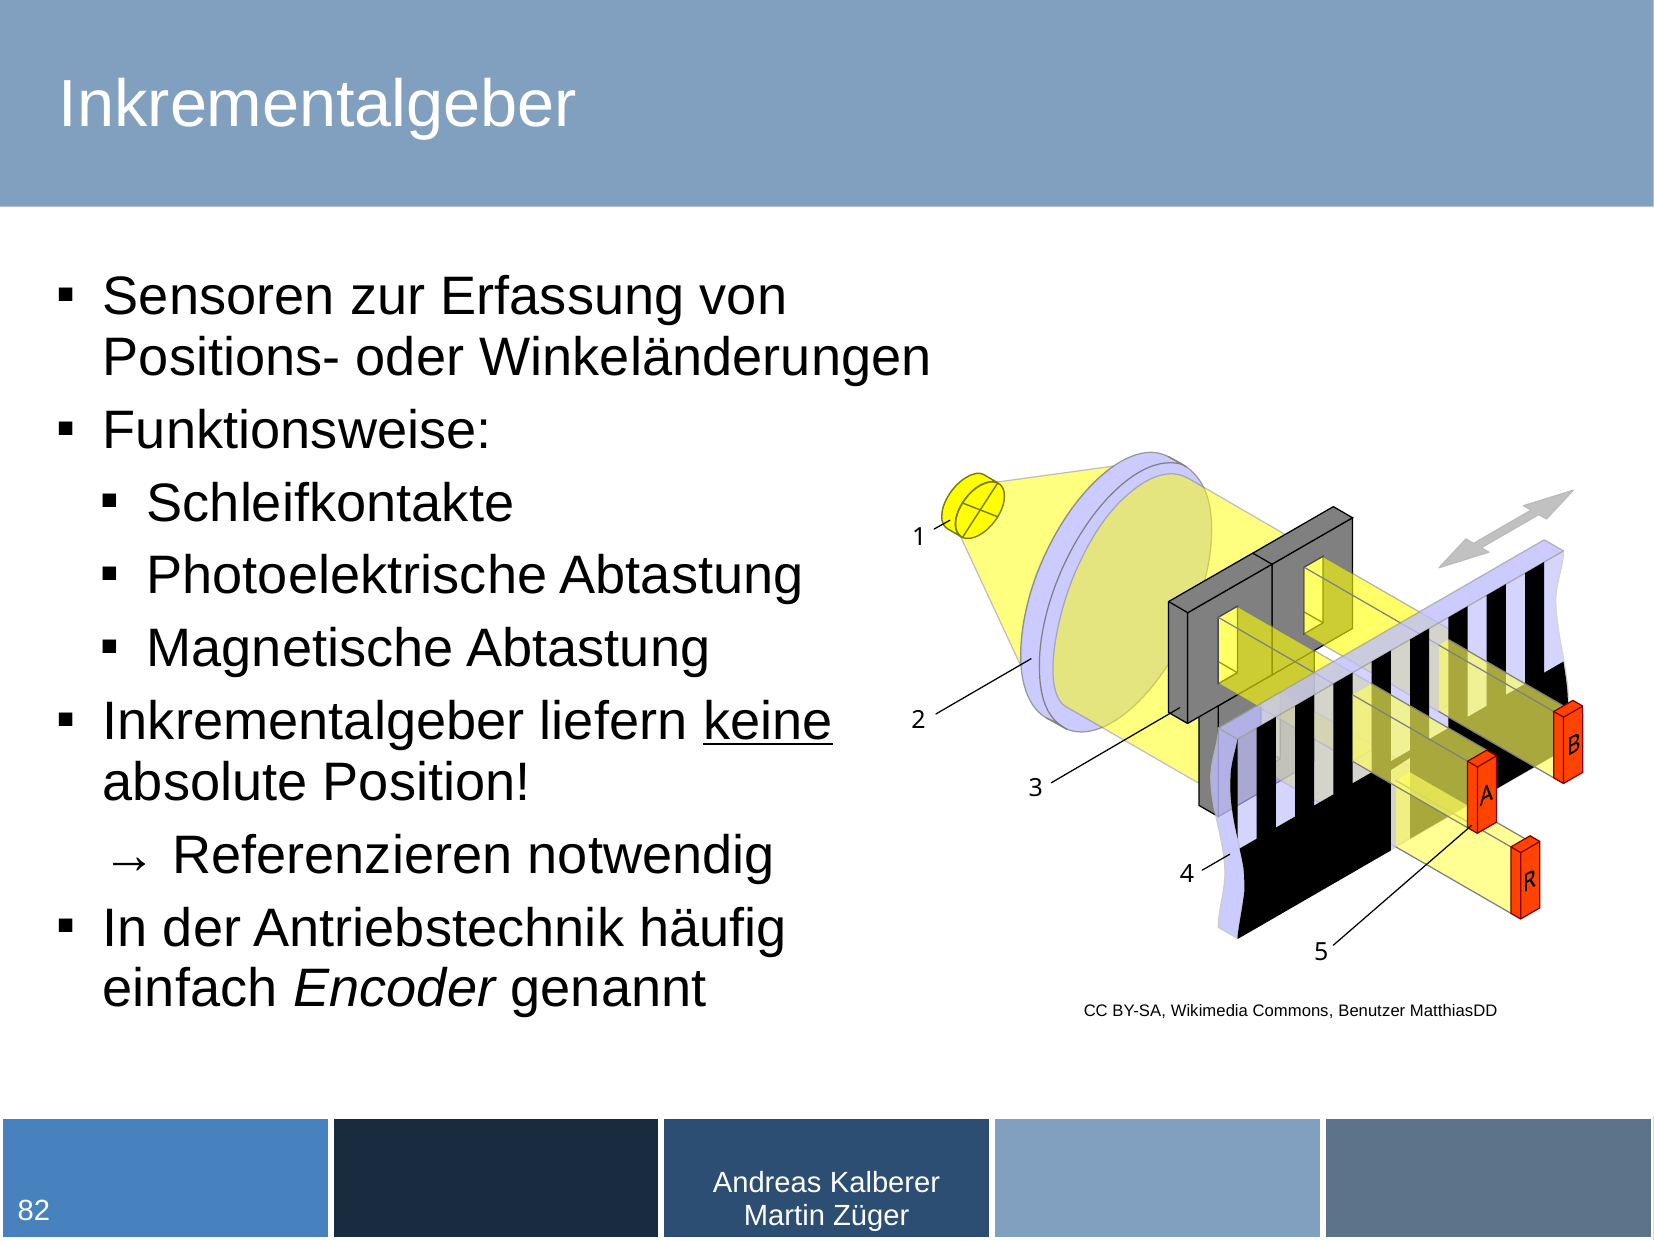

# Inkrementalgeber
Sensoren zur Erfassung von Positions- oder Winkeländerungen
Funktionsweise:
Schleifkontakte
Photoelektrische Abtastung
Magnetische Abtastung
Inkrementalgeber liefern keine absolute Position!
→ Referenzieren notwendig
In der Antriebstechnik häufig einfach Encoder genannt
CC BY-SA, Wikimedia Commons, Benutzer MatthiasDD
LibreOffice Productivity Suite
82